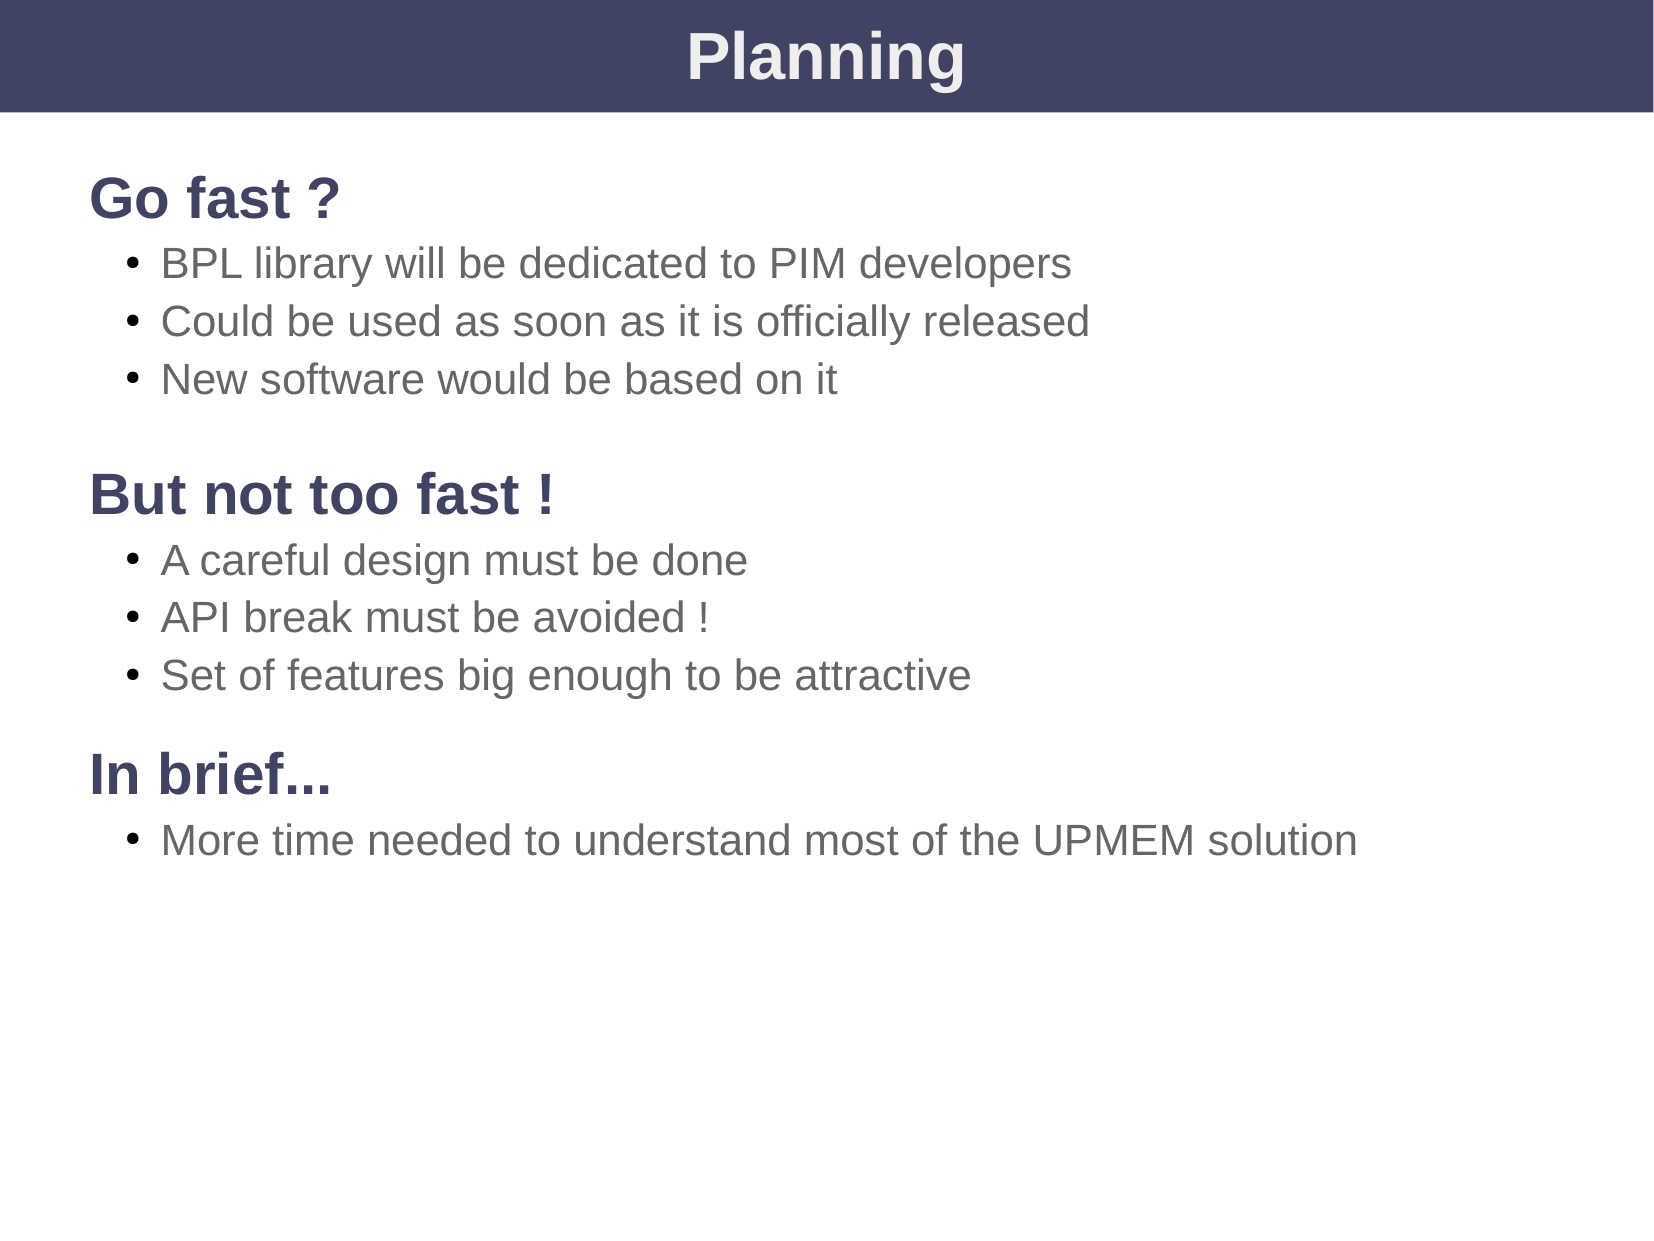

Planning
Go fast ?
BPL library will be dedicated to PIM developers
Could be used as soon as it is officially released
New software would be based on it
But not too fast !
A careful design must be done
API break must be avoided !
Set of features big enough to be attractive
In brief...
More time needed to understand most of the UPMEM solution